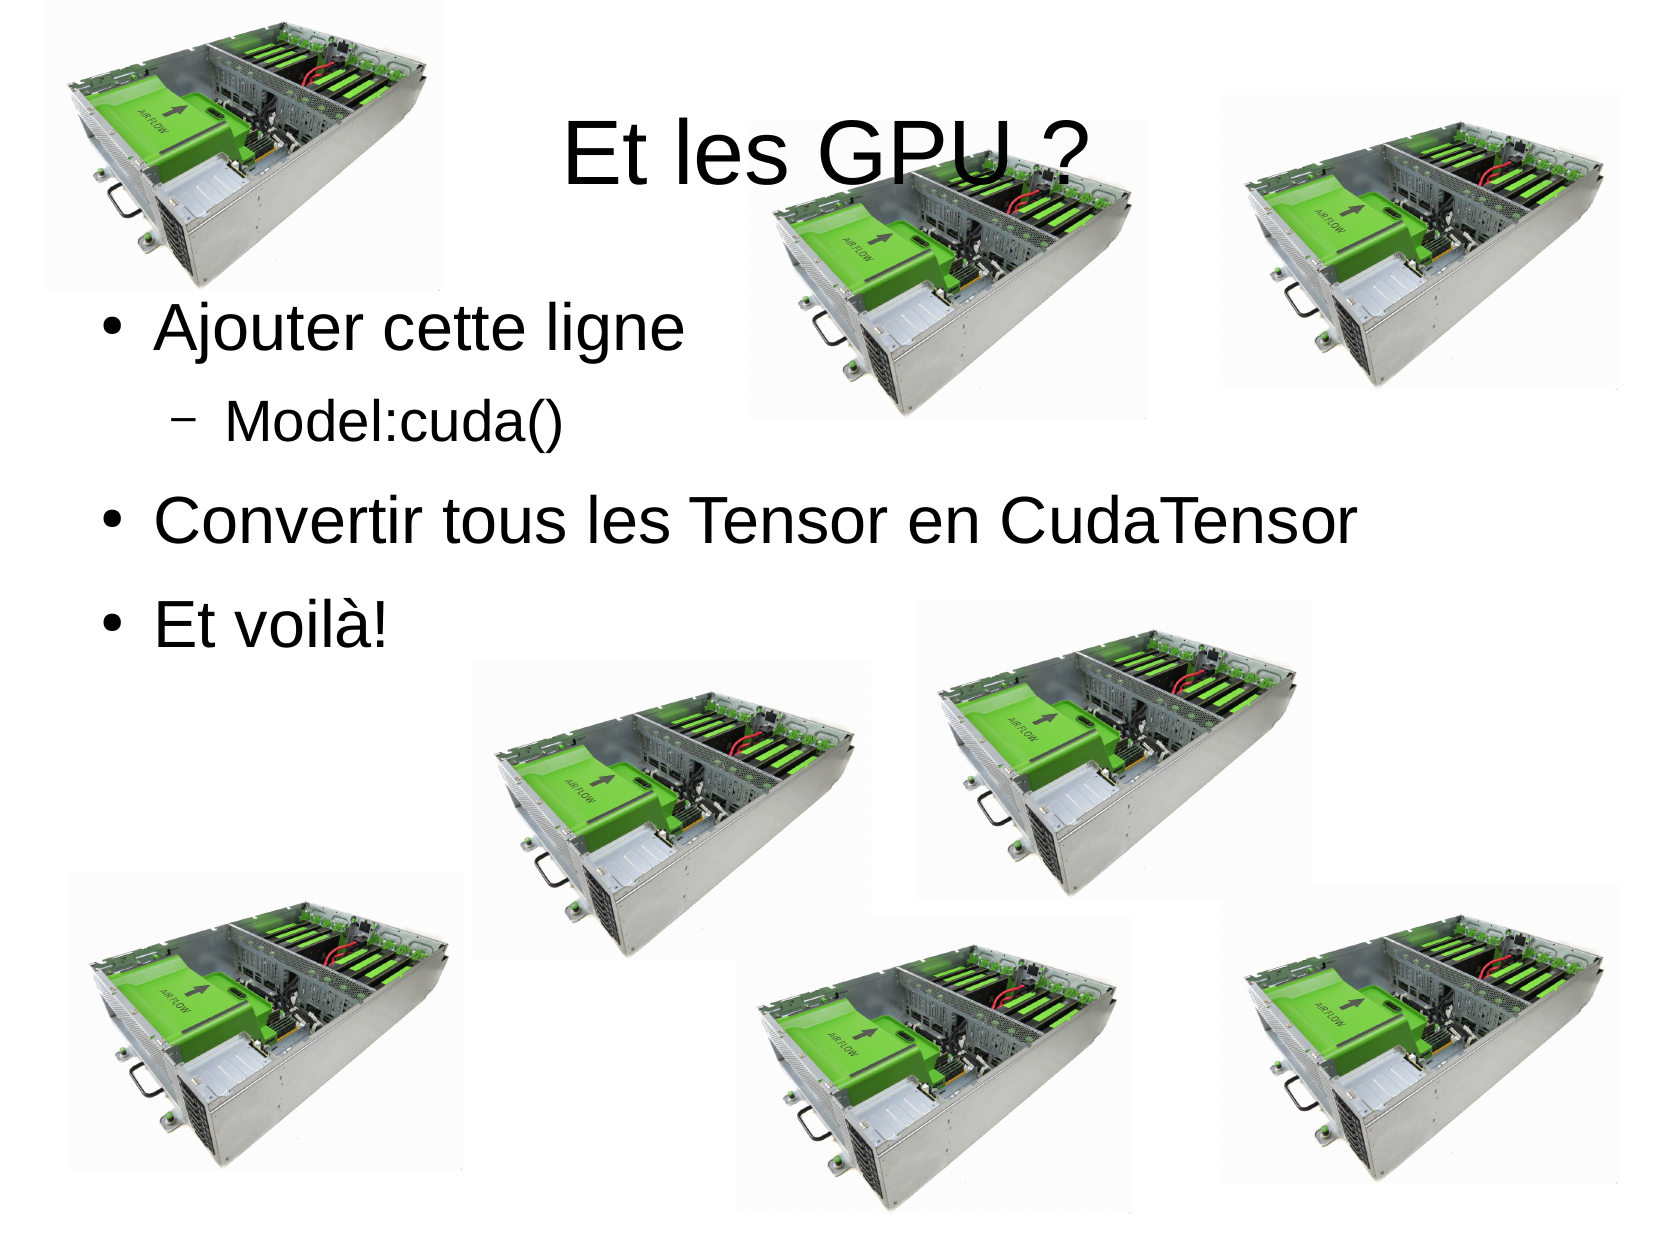

Et les GPU ?
# Ajouter cette ligne
Model:cuda()
Convertir tous les Tensor en CudaTensor
Et voilà!